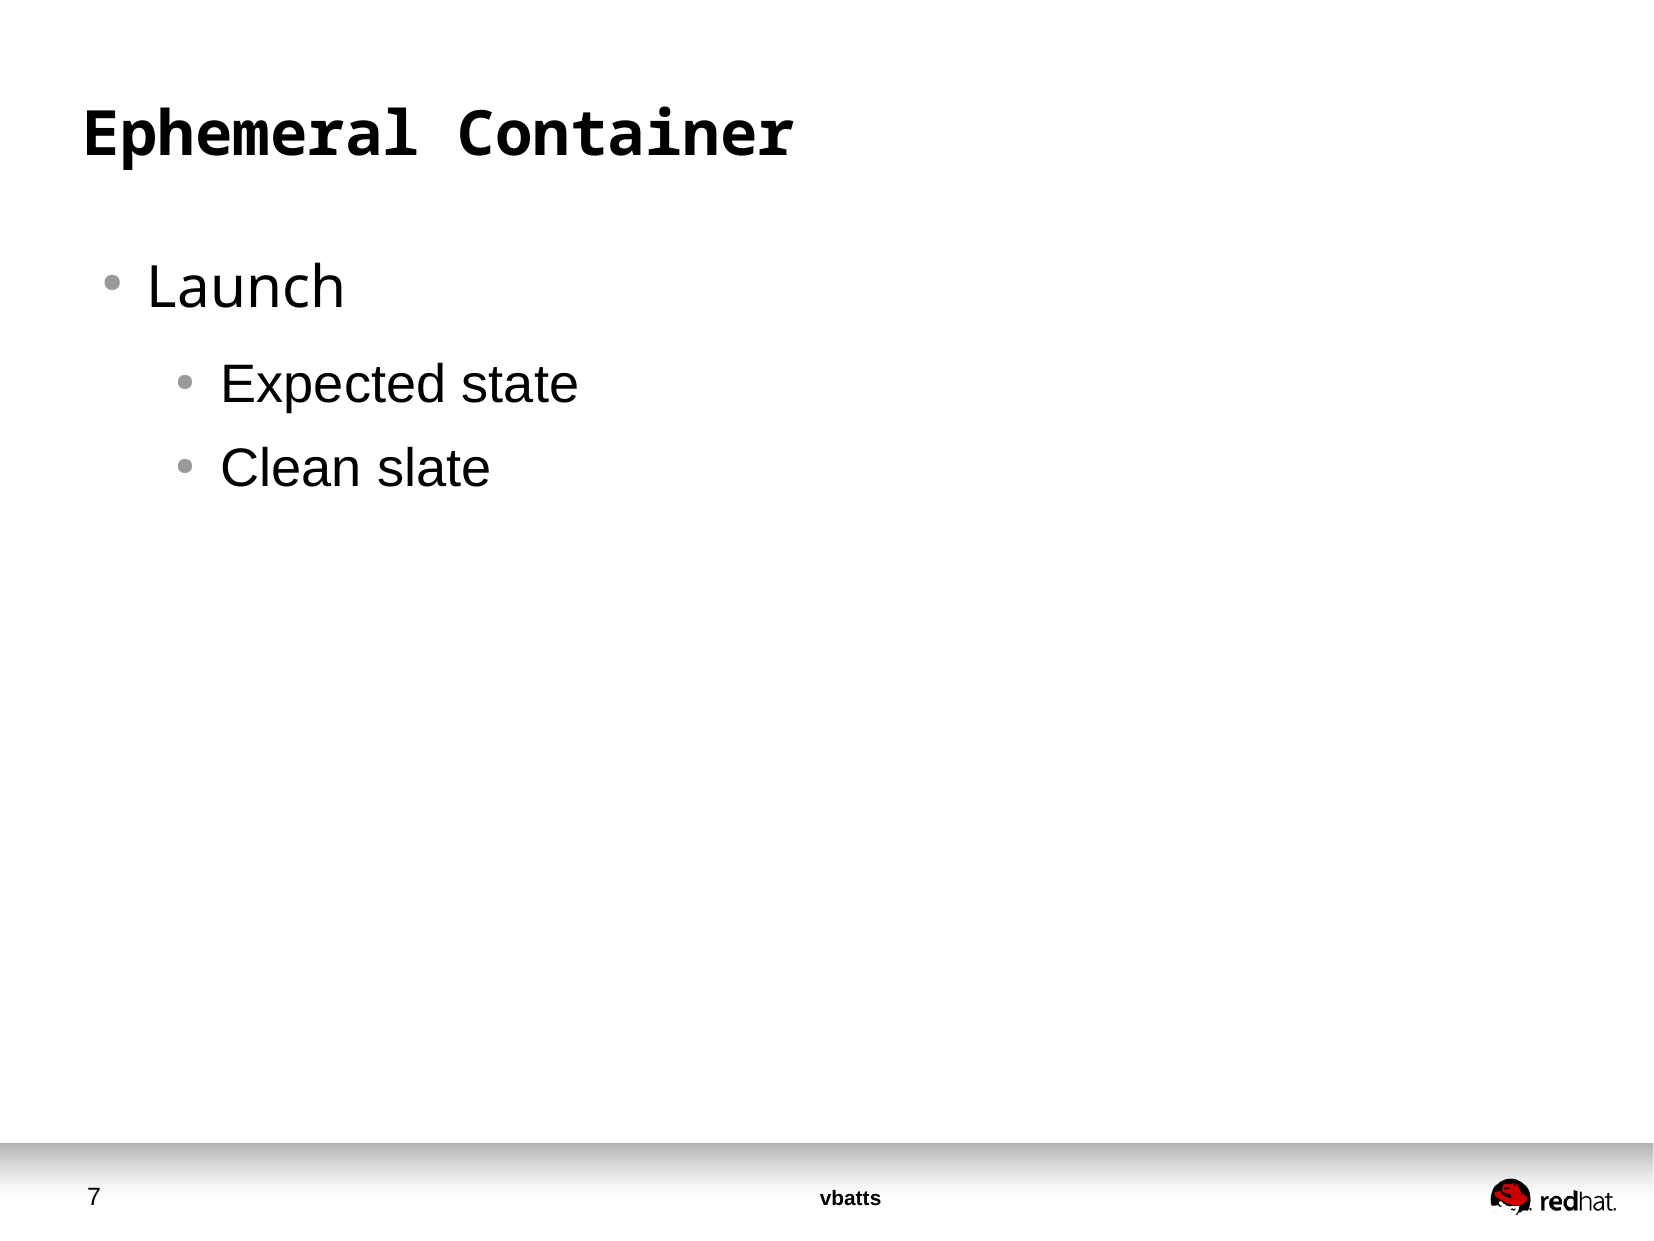

# Ephemeral Container
Launch
Expected state
Clean slate